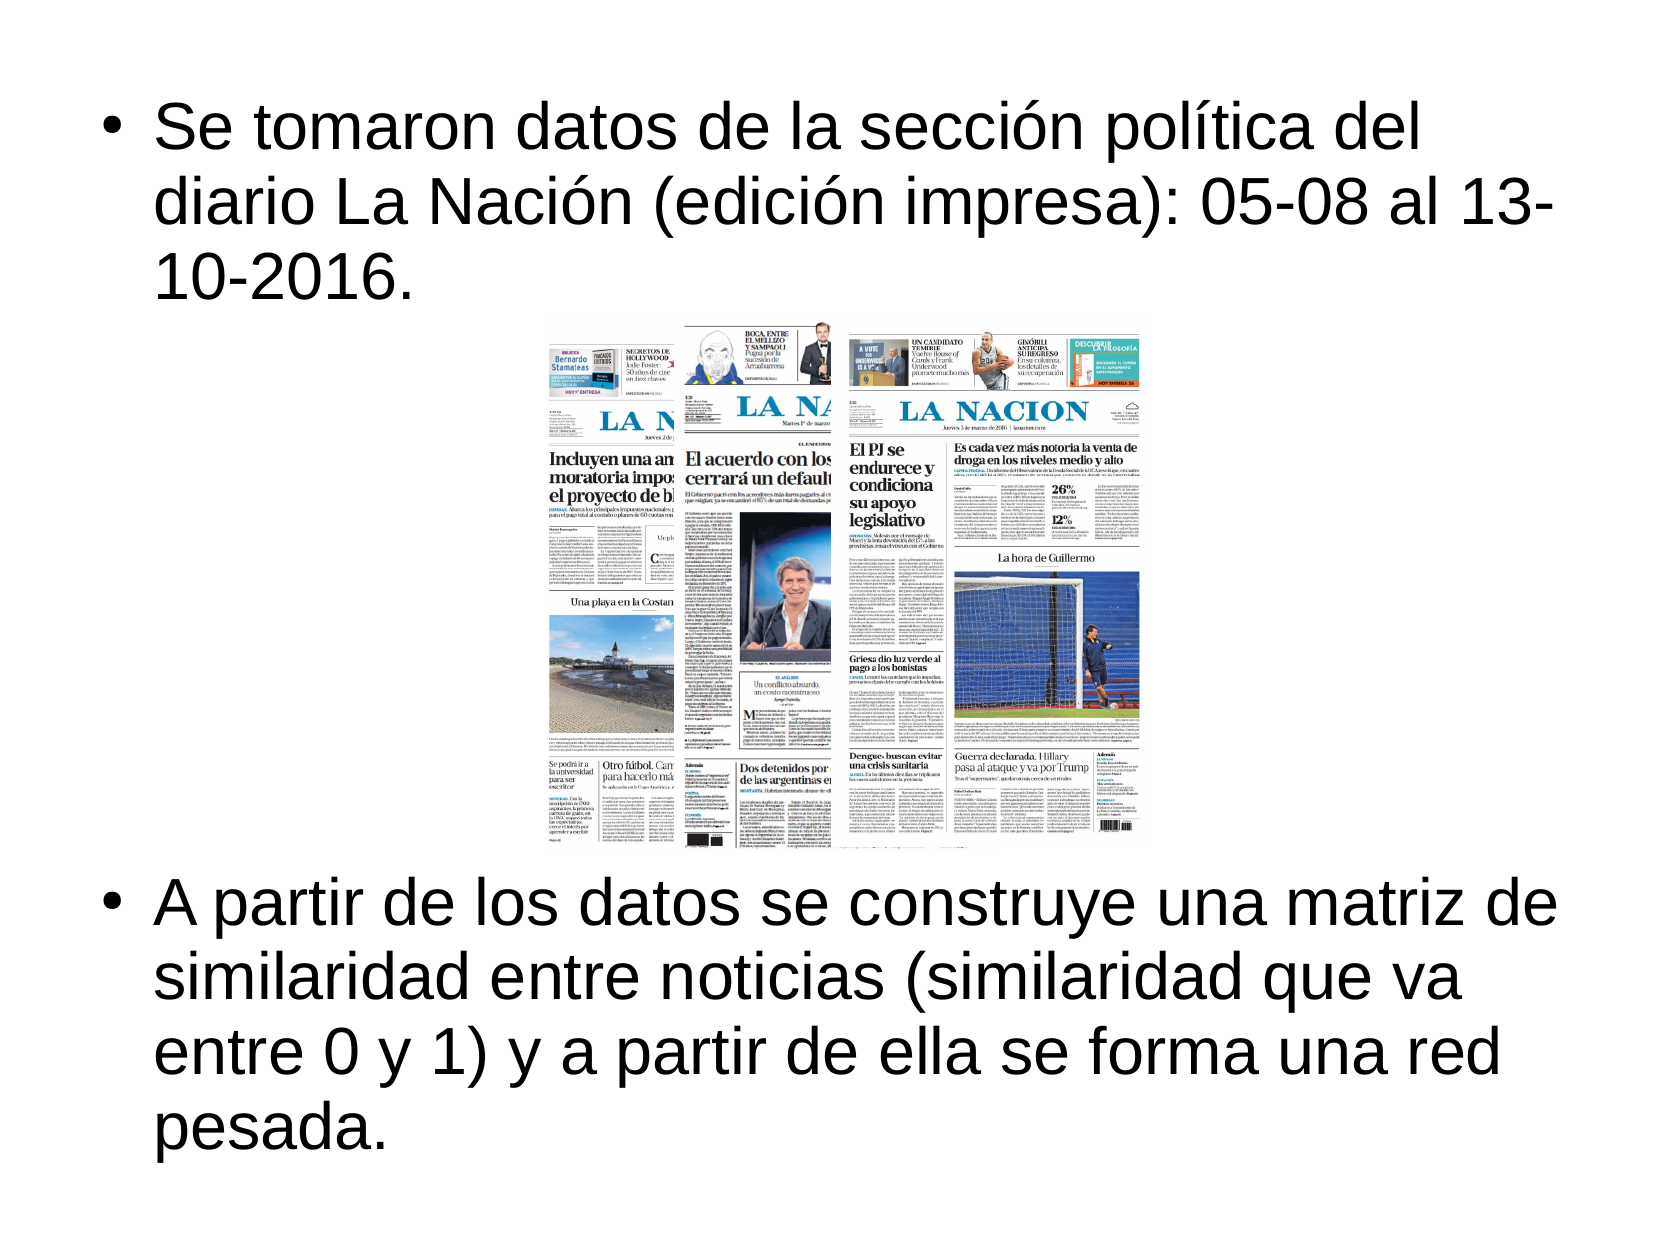

# Se tomaron datos de la sección política del diario La Nación (edición impresa): 05-08 al 13-10-2016.
A partir de los datos se construye una matriz de similaridad entre noticias (similaridad que va entre 0 y 1) y a partir de ella se forma una red pesada.